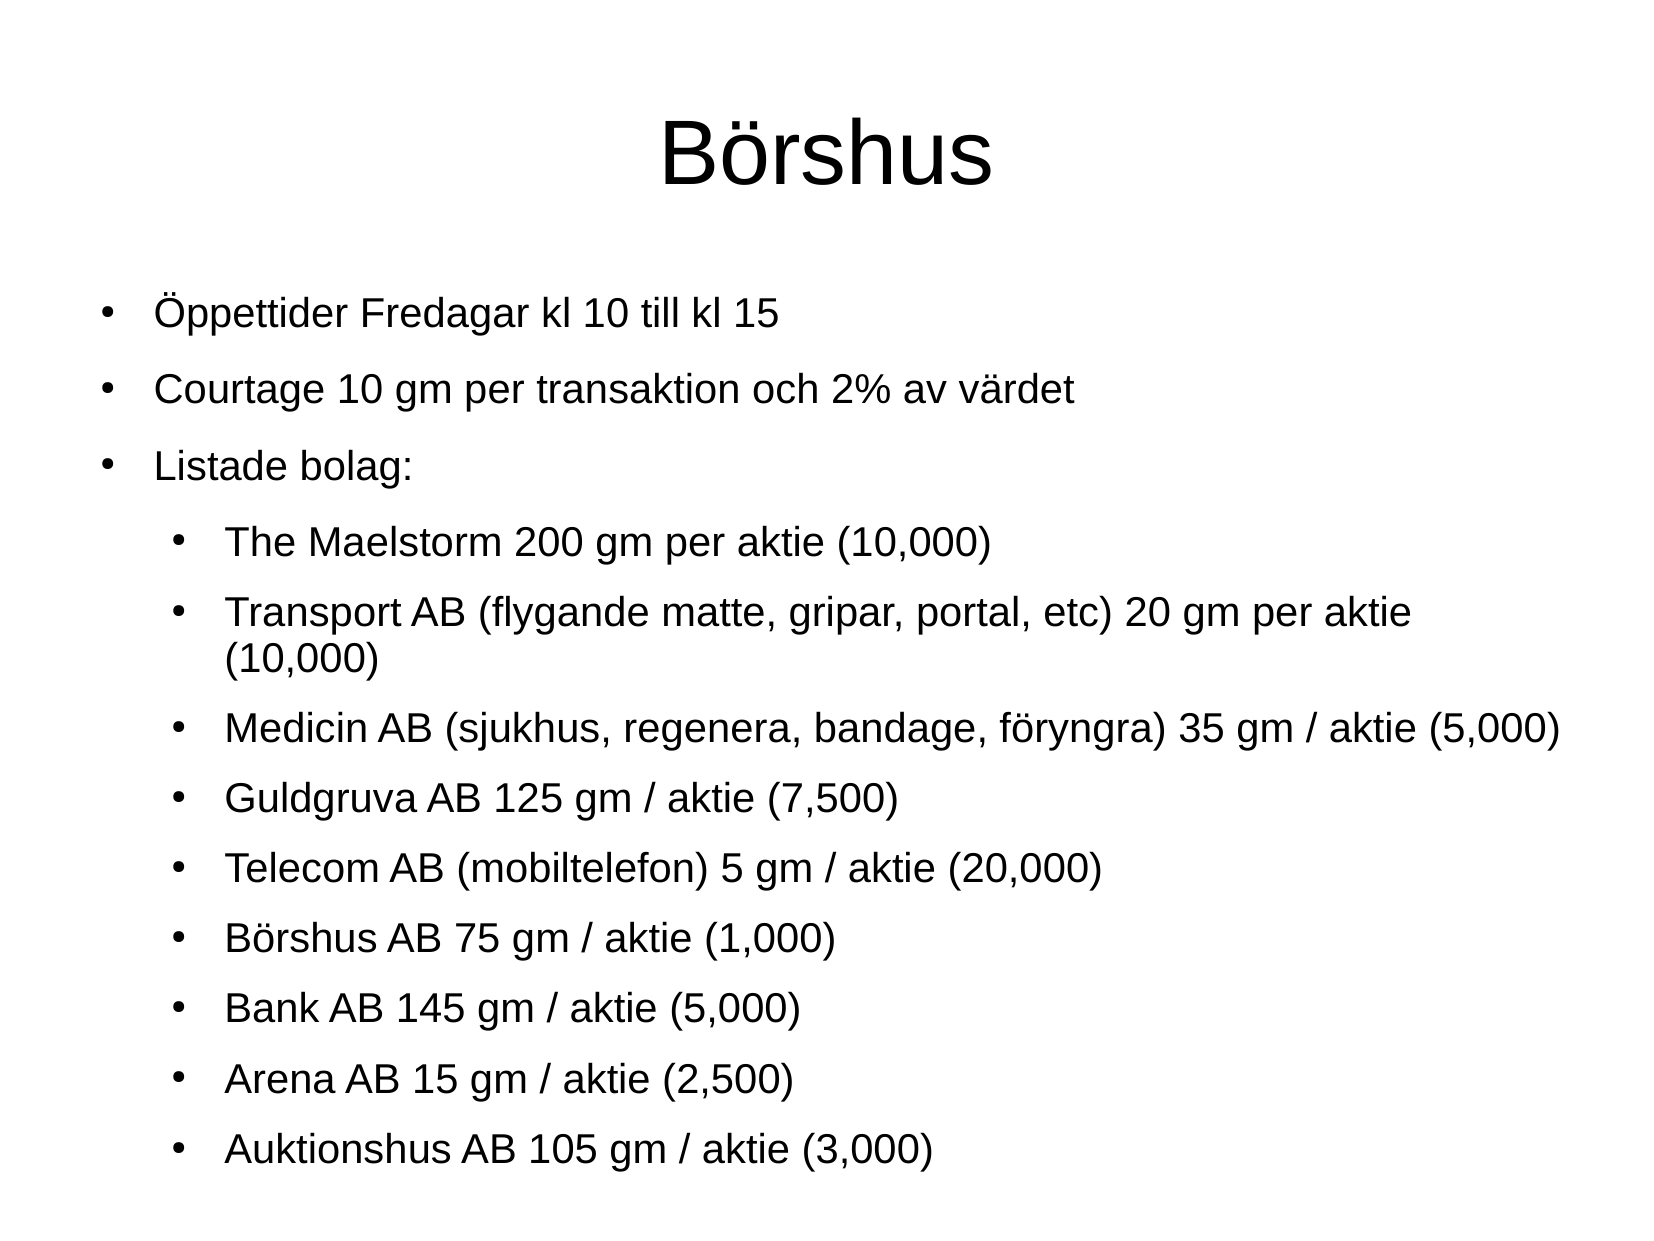

# Börshus
Öppettider Fredagar kl 10 till kl 15
Courtage 10 gm per transaktion och 2% av värdet
Listade bolag:
The Maelstorm 200 gm per aktie (10,000)
Transport AB (flygande matte, gripar, portal, etc) 20 gm per aktie (10,000)
Medicin AB (sjukhus, regenera, bandage, föryngra) 35 gm / aktie (5,000)
Guldgruva AB 125 gm / aktie (7,500)
Telecom AB (mobiltelefon) 5 gm / aktie (20,000)
Börshus AB 75 gm / aktie (1,000)
Bank AB 145 gm / aktie (5,000)
Arena AB 15 gm / aktie (2,500)
Auktionshus AB 105 gm / aktie (3,000)